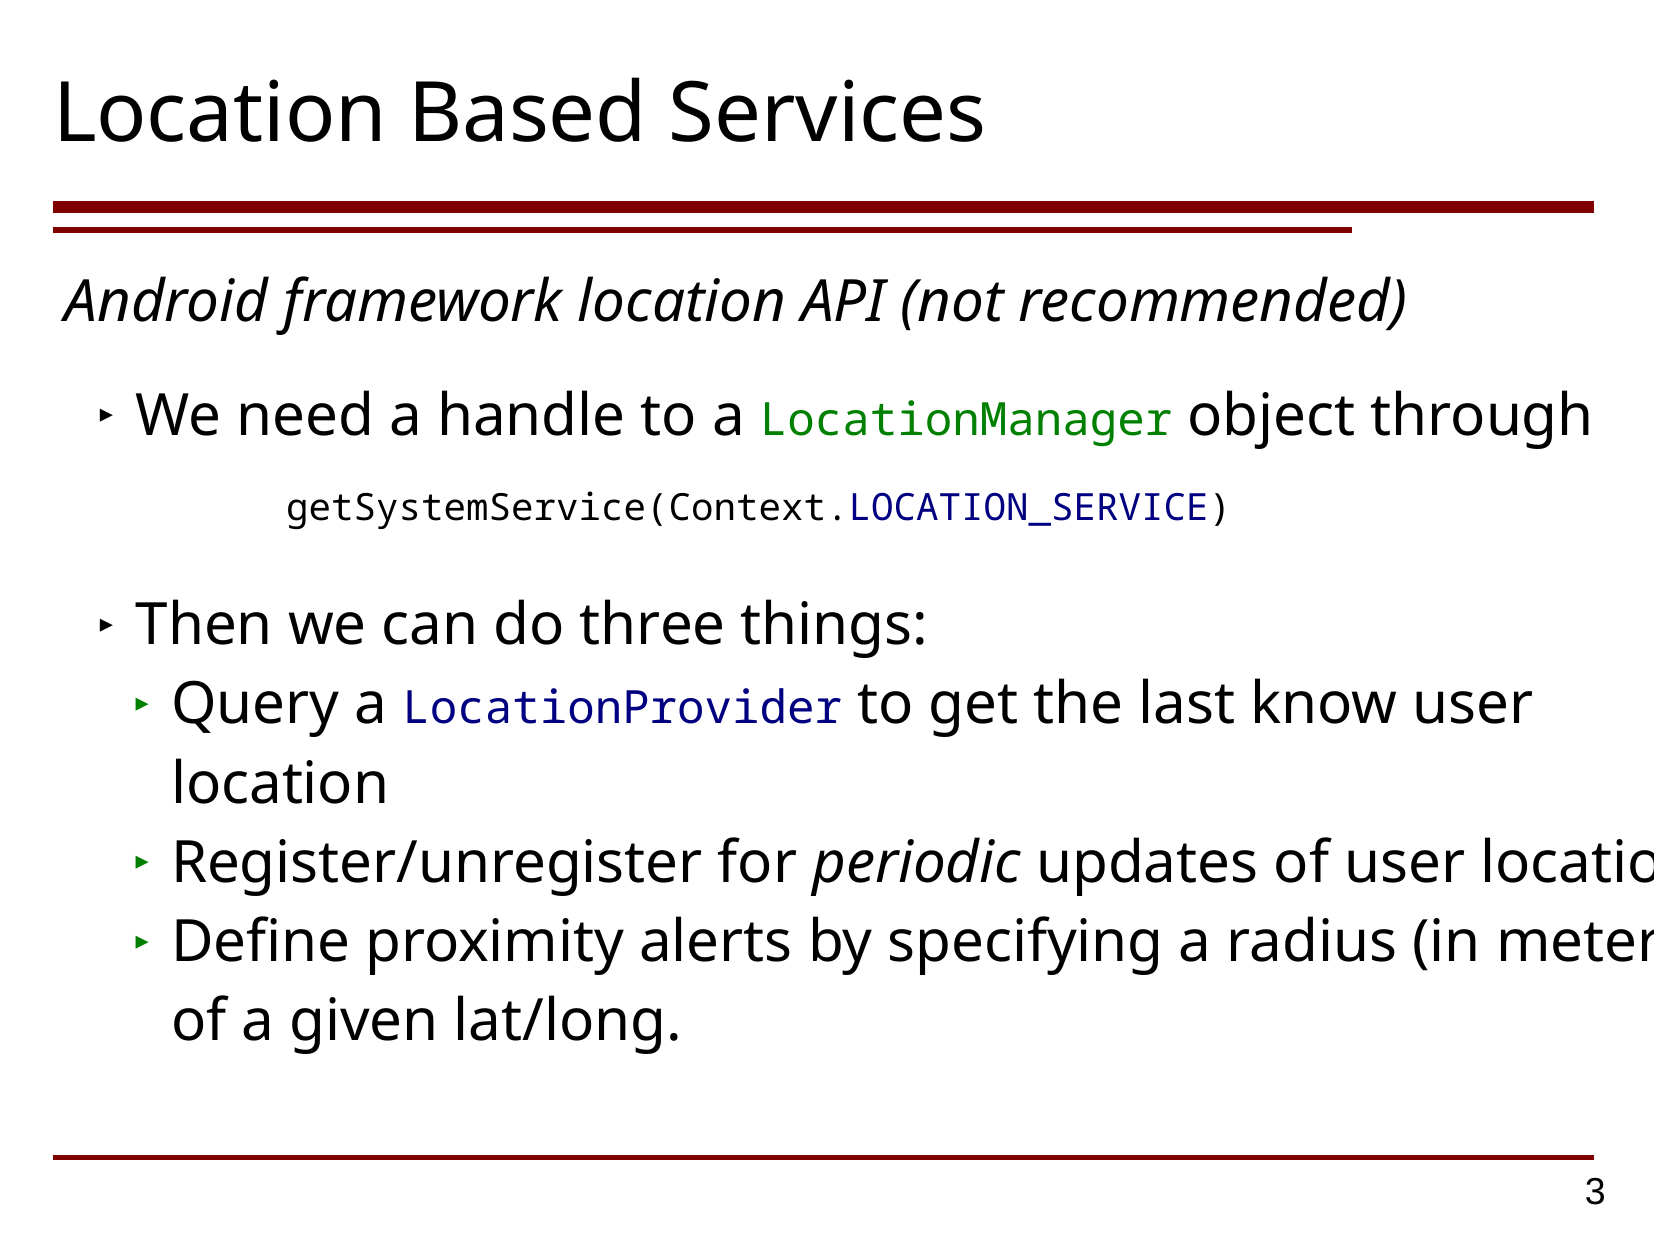

# Location Based Services
Android framework location API (not recommended)
We need a handle to a LocationManager object through
			getSystemService(Context.LOCATION_SERVICE)
Then we can do three things:
Query a LocationProvider to get the last know user
location
Register/unregister for periodic updates of user location
Define proximity alerts by specifying a radius (in meters)
of a given lat/long.